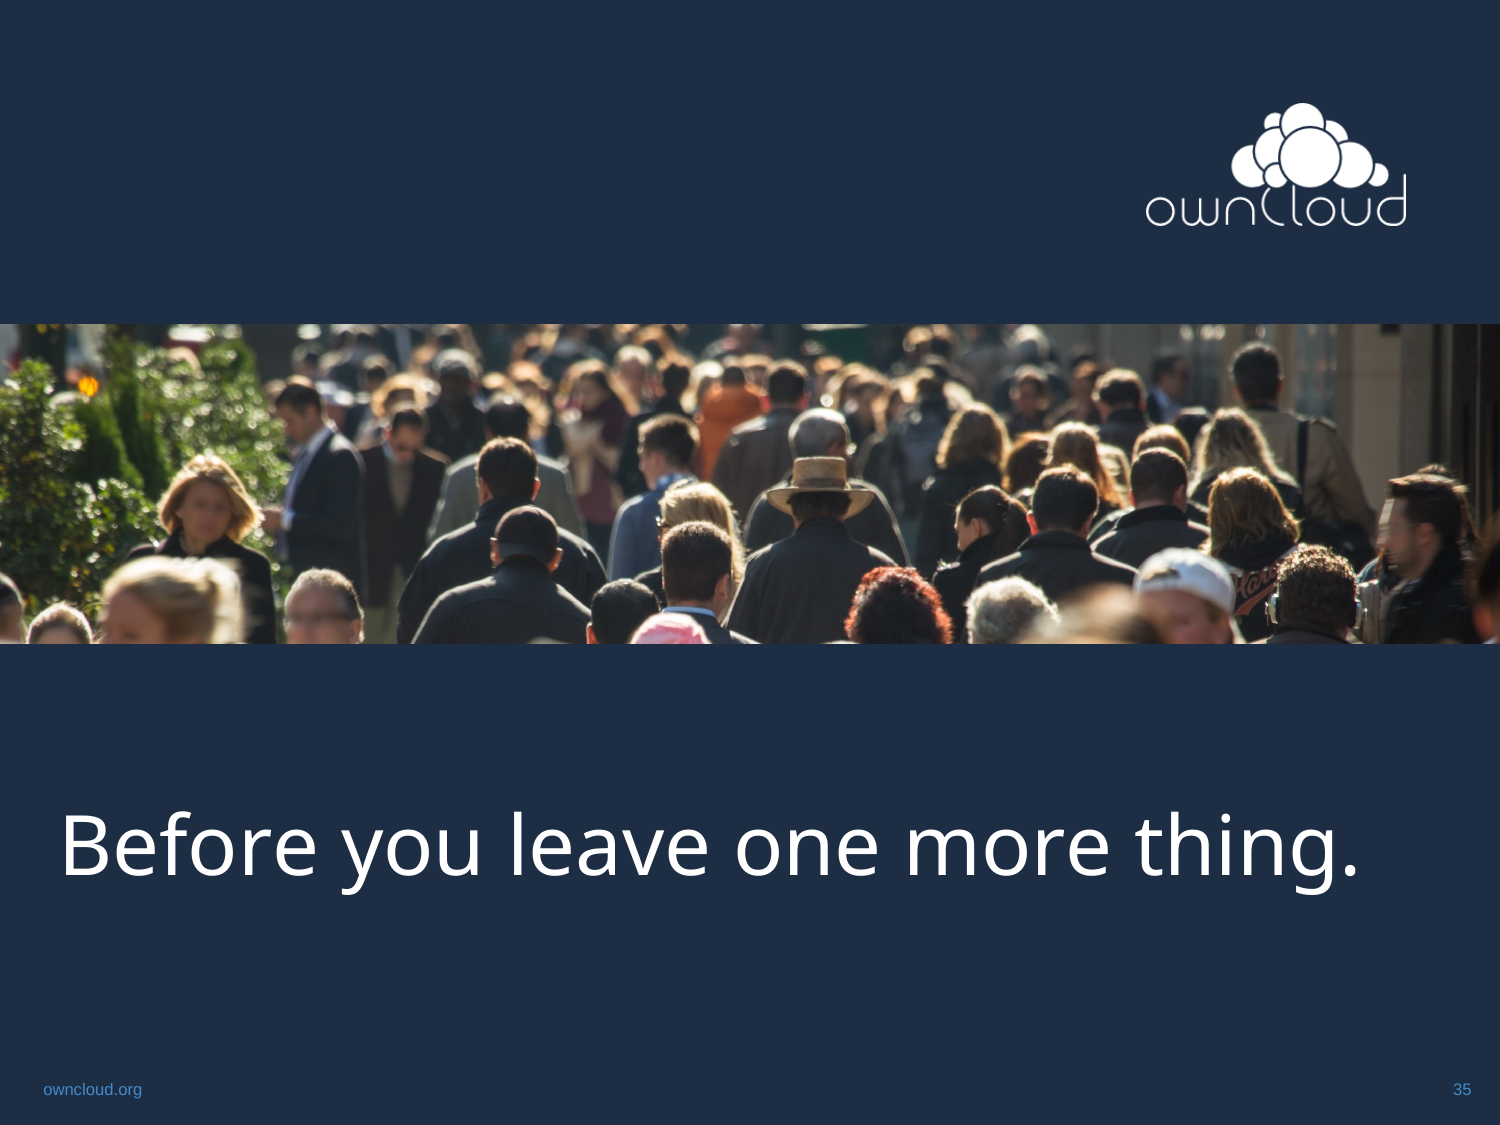

# Before you leave one more thing.